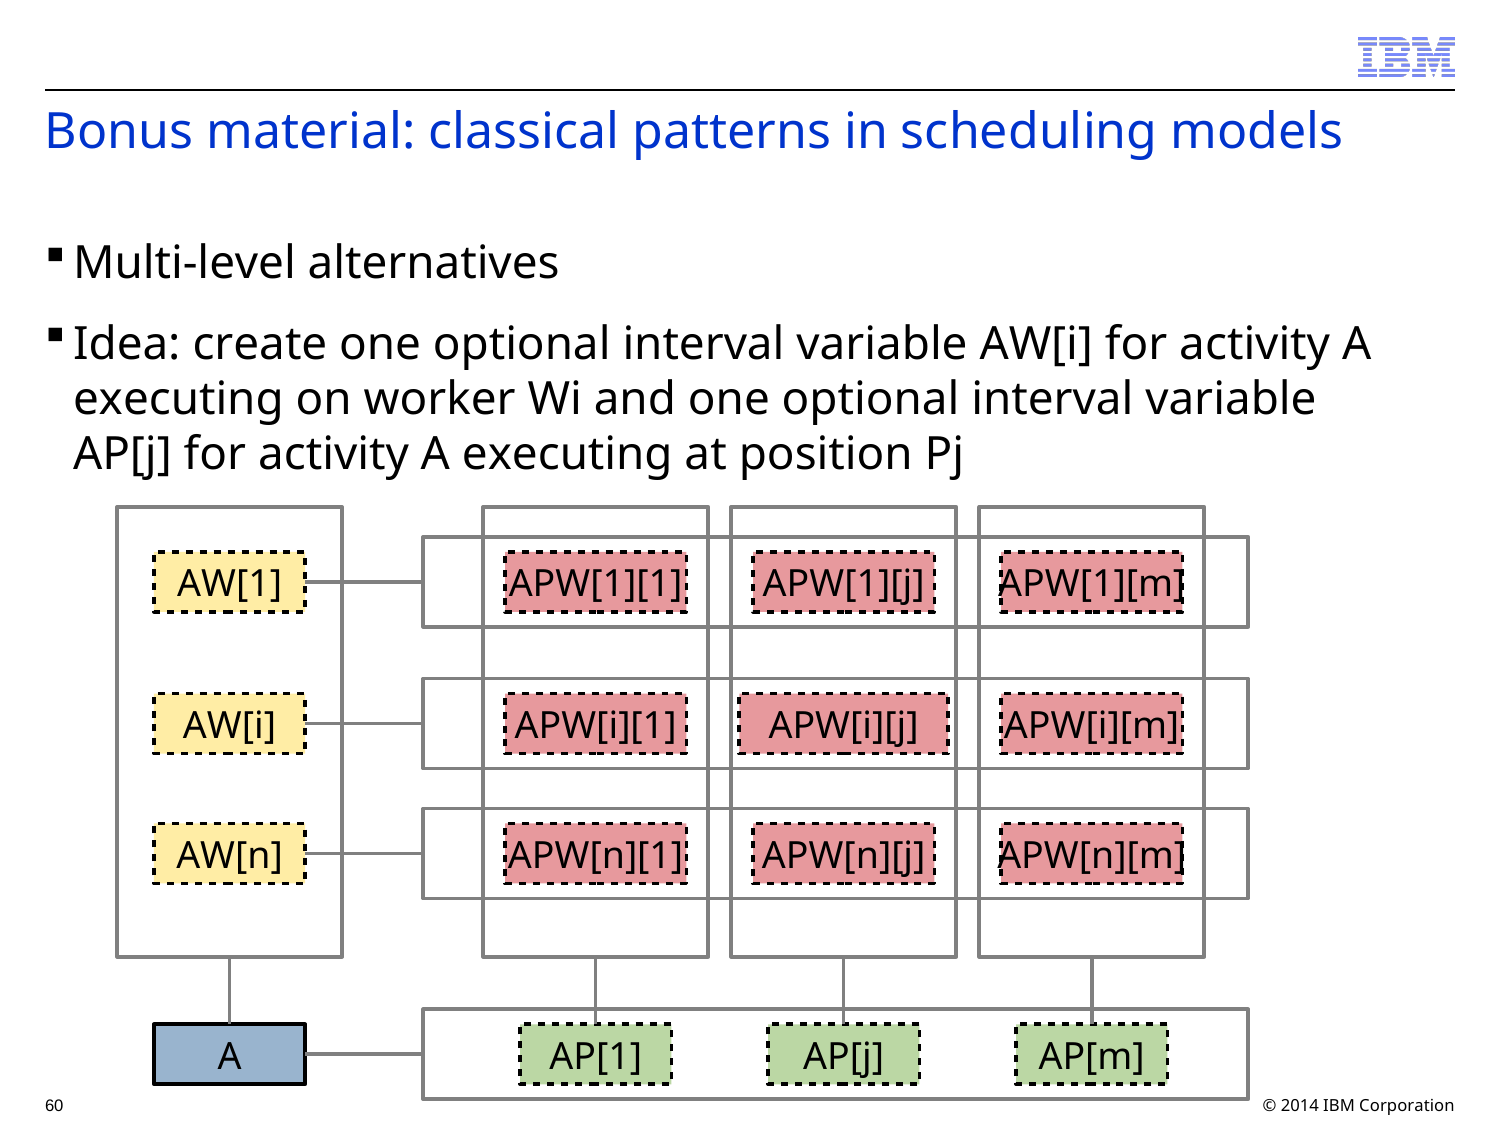

# Bonus material: classical patterns in scheduling models
Multi-level alternatives
Idea: create one optional interval variable AW[i] for activity A executing on worker Wi and one optional interval variable AP[j] for activity A executing at position Pj
AW[1]
APW[1][1]
APW[1][j]
APW[1][m]
AW[i]
APW[i][1]
APW[i][j]
APW[i][m]
AW[n]
APW[n][1]
APW[n][j]
APW[n][m]
A
AP[1]
AP[j]
AP[m]
60